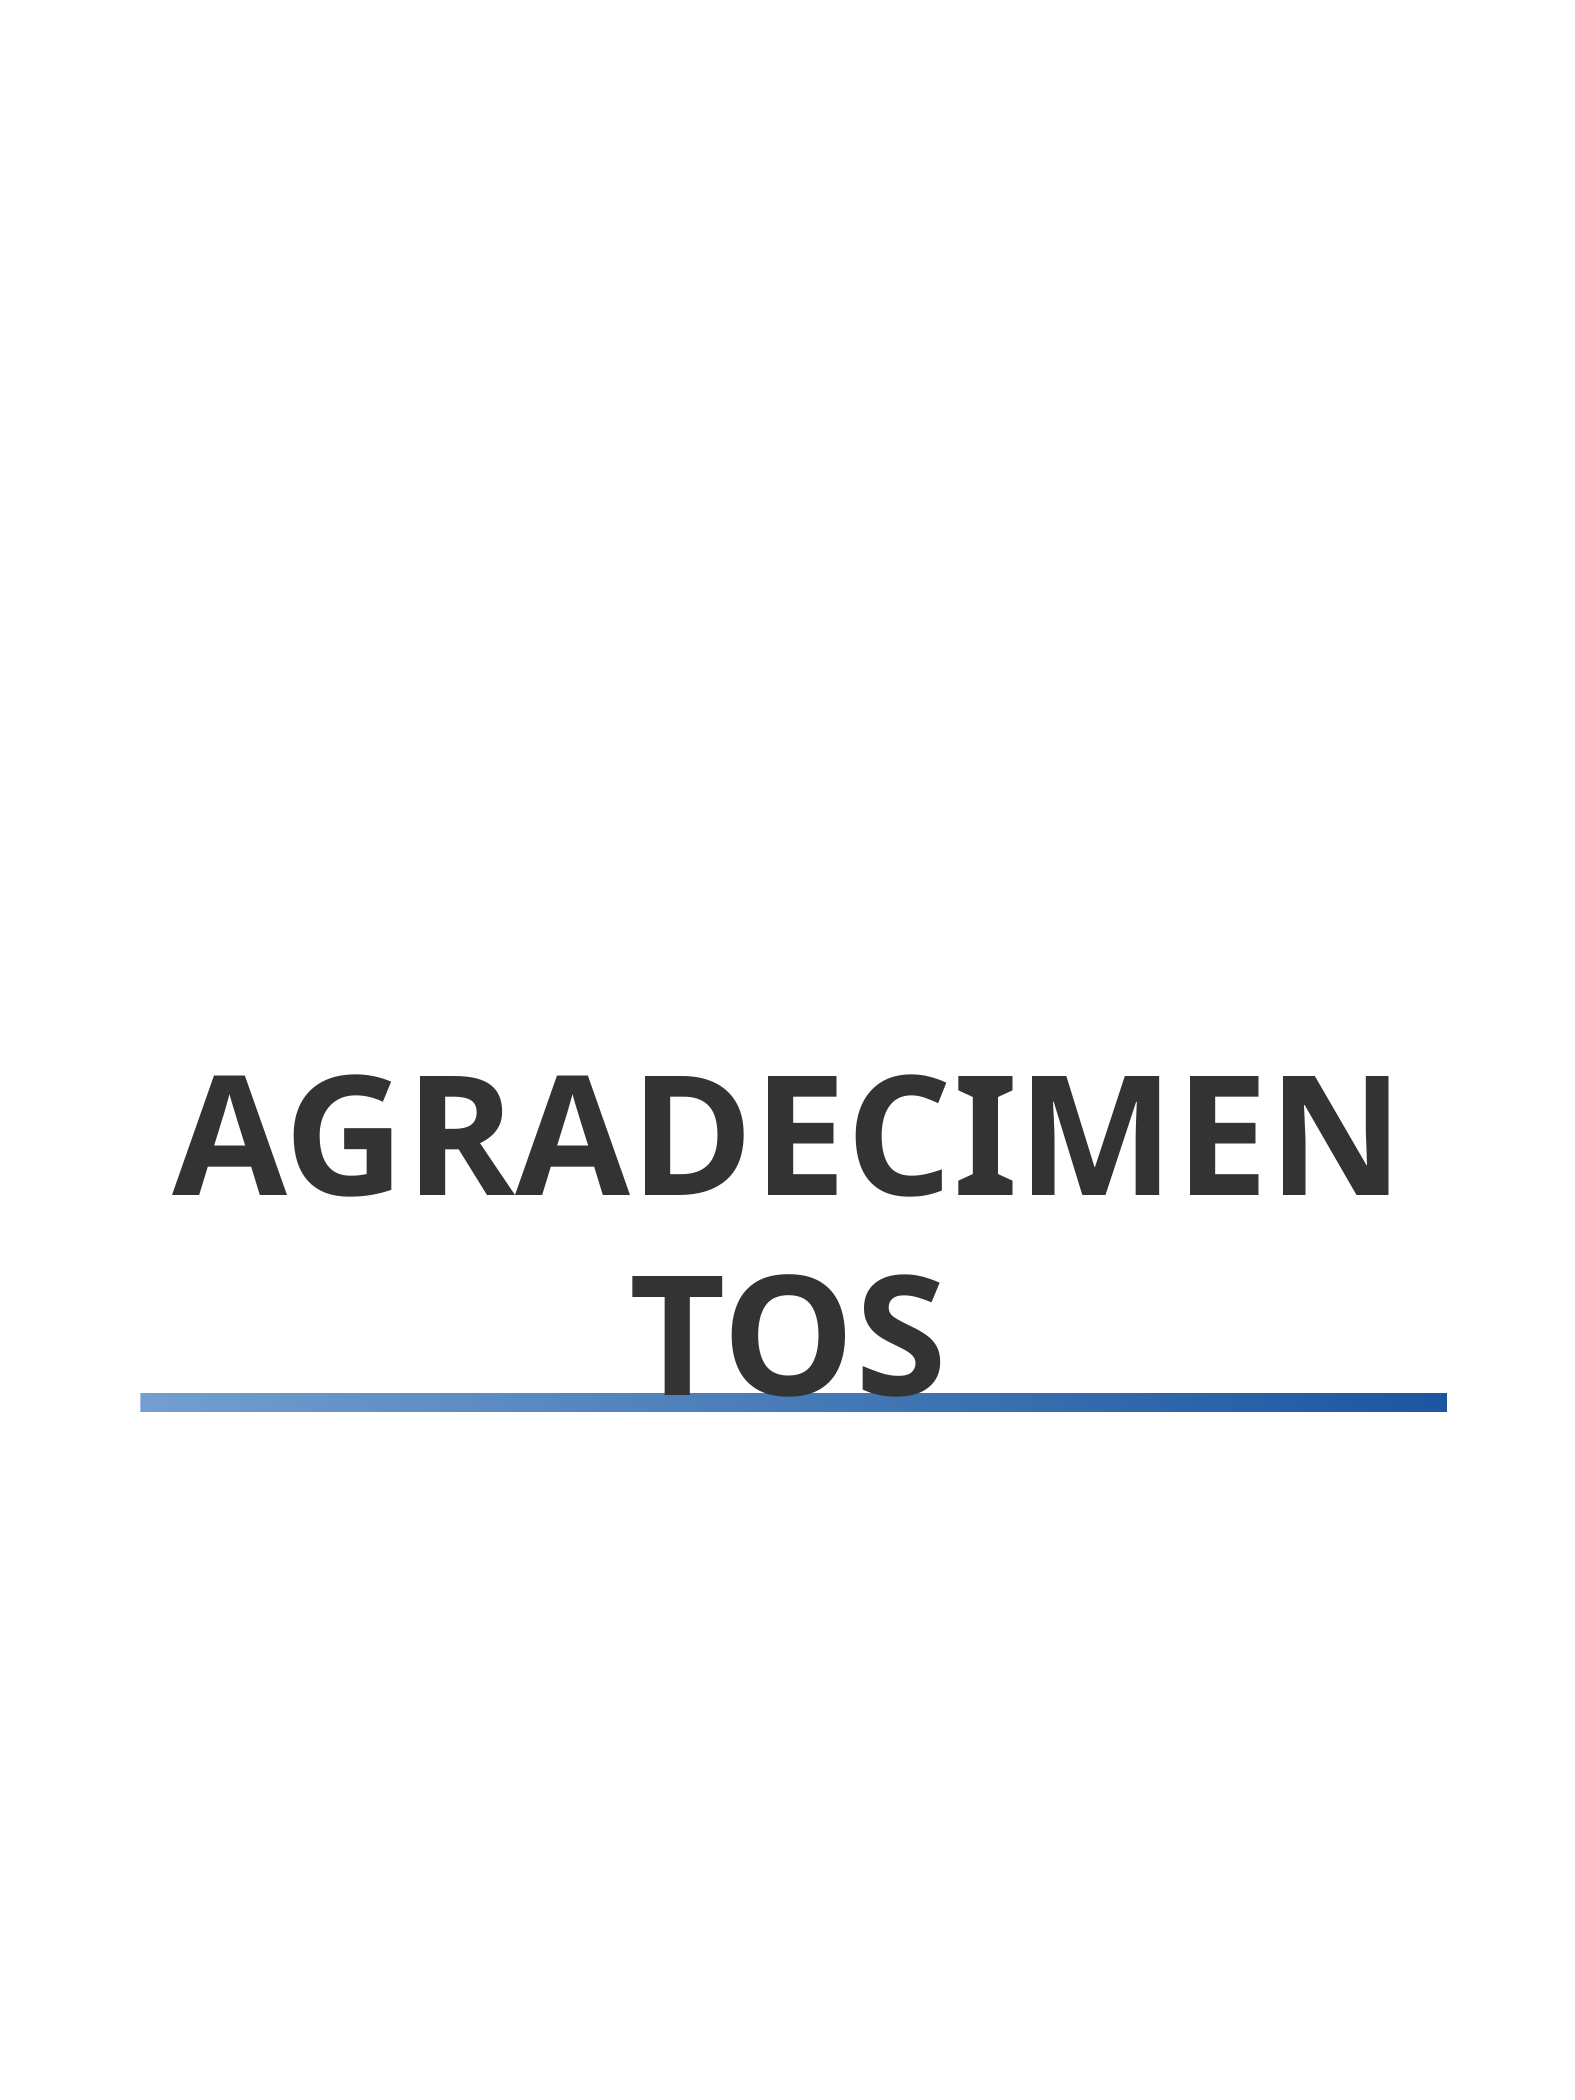

AGRADECIMENTOS
STREAM API JAVA - EDER FONSECA
19